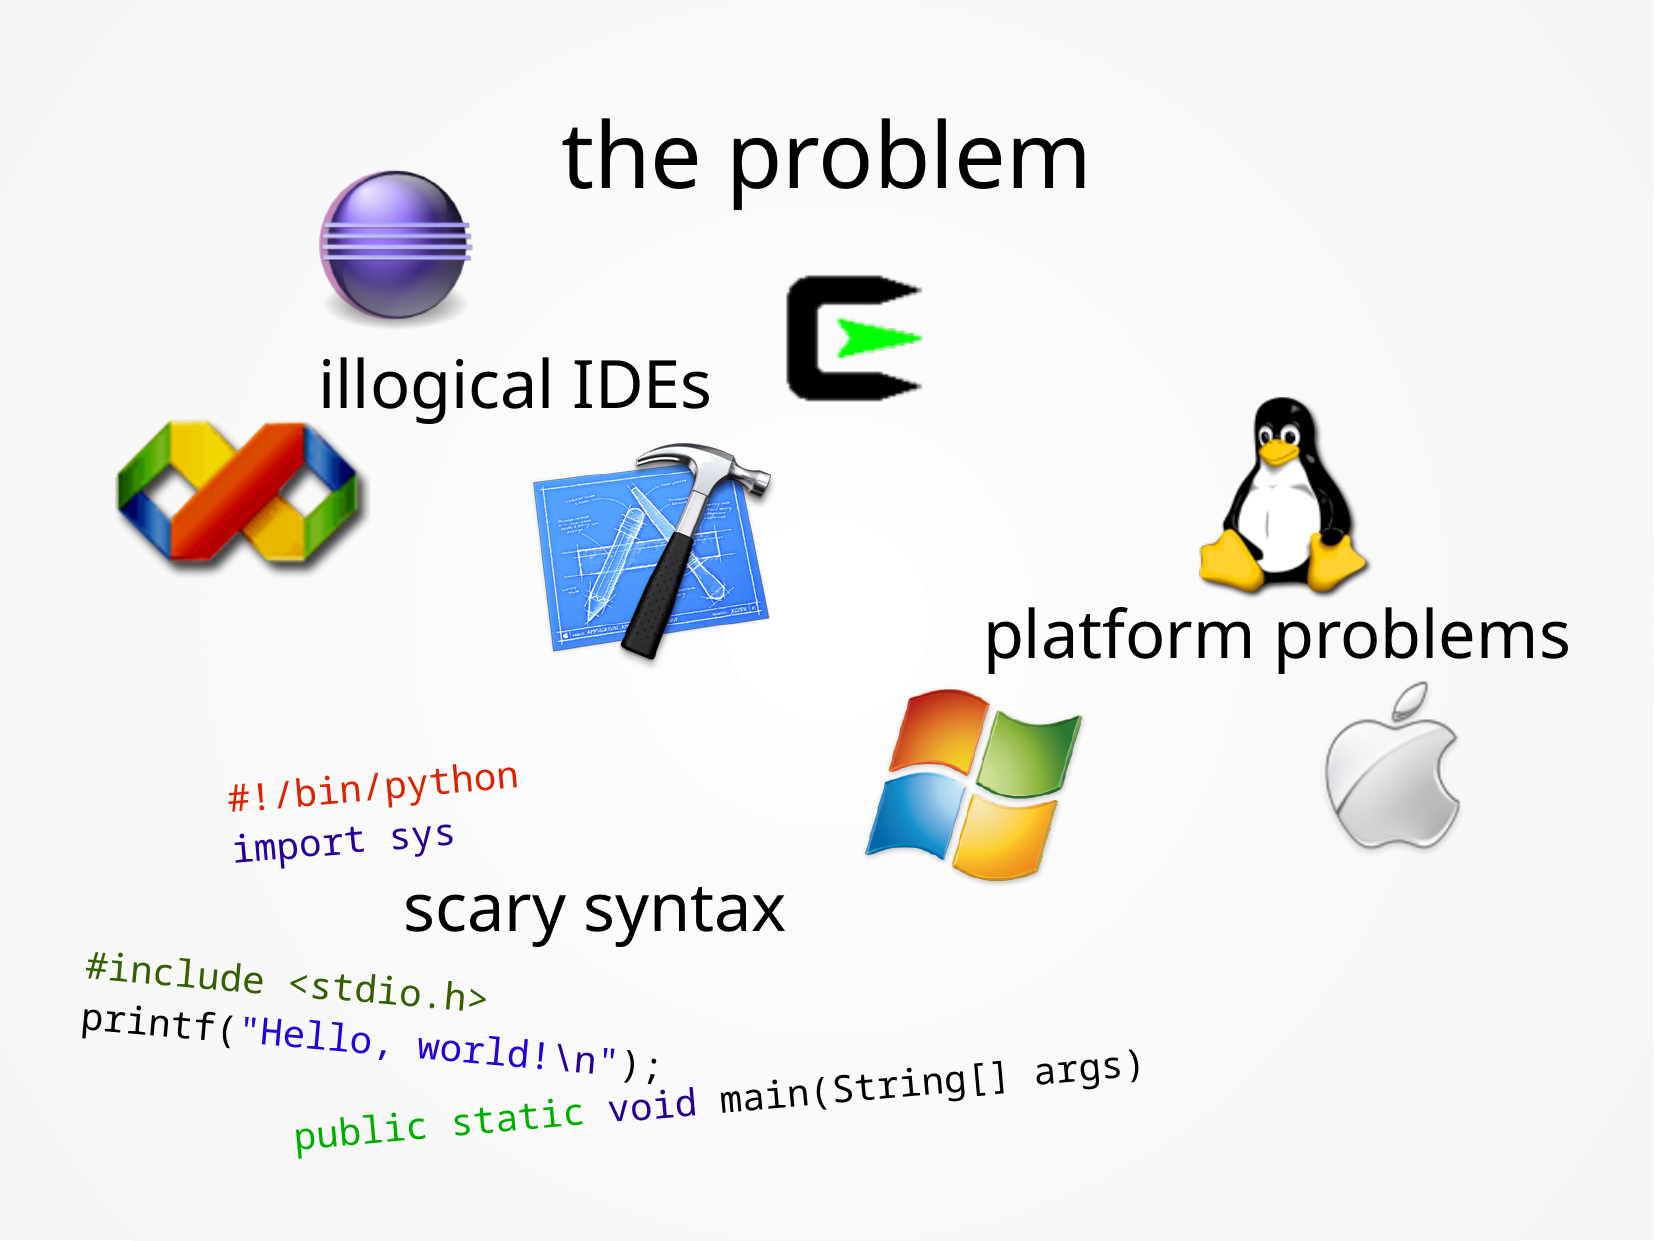

# the problem
illogical IDEs
platform problems
#!/bin/python
import sys
scary syntax
#include <stdio.h>
printf("Hello, world!\n");
public static void main(String[] args)